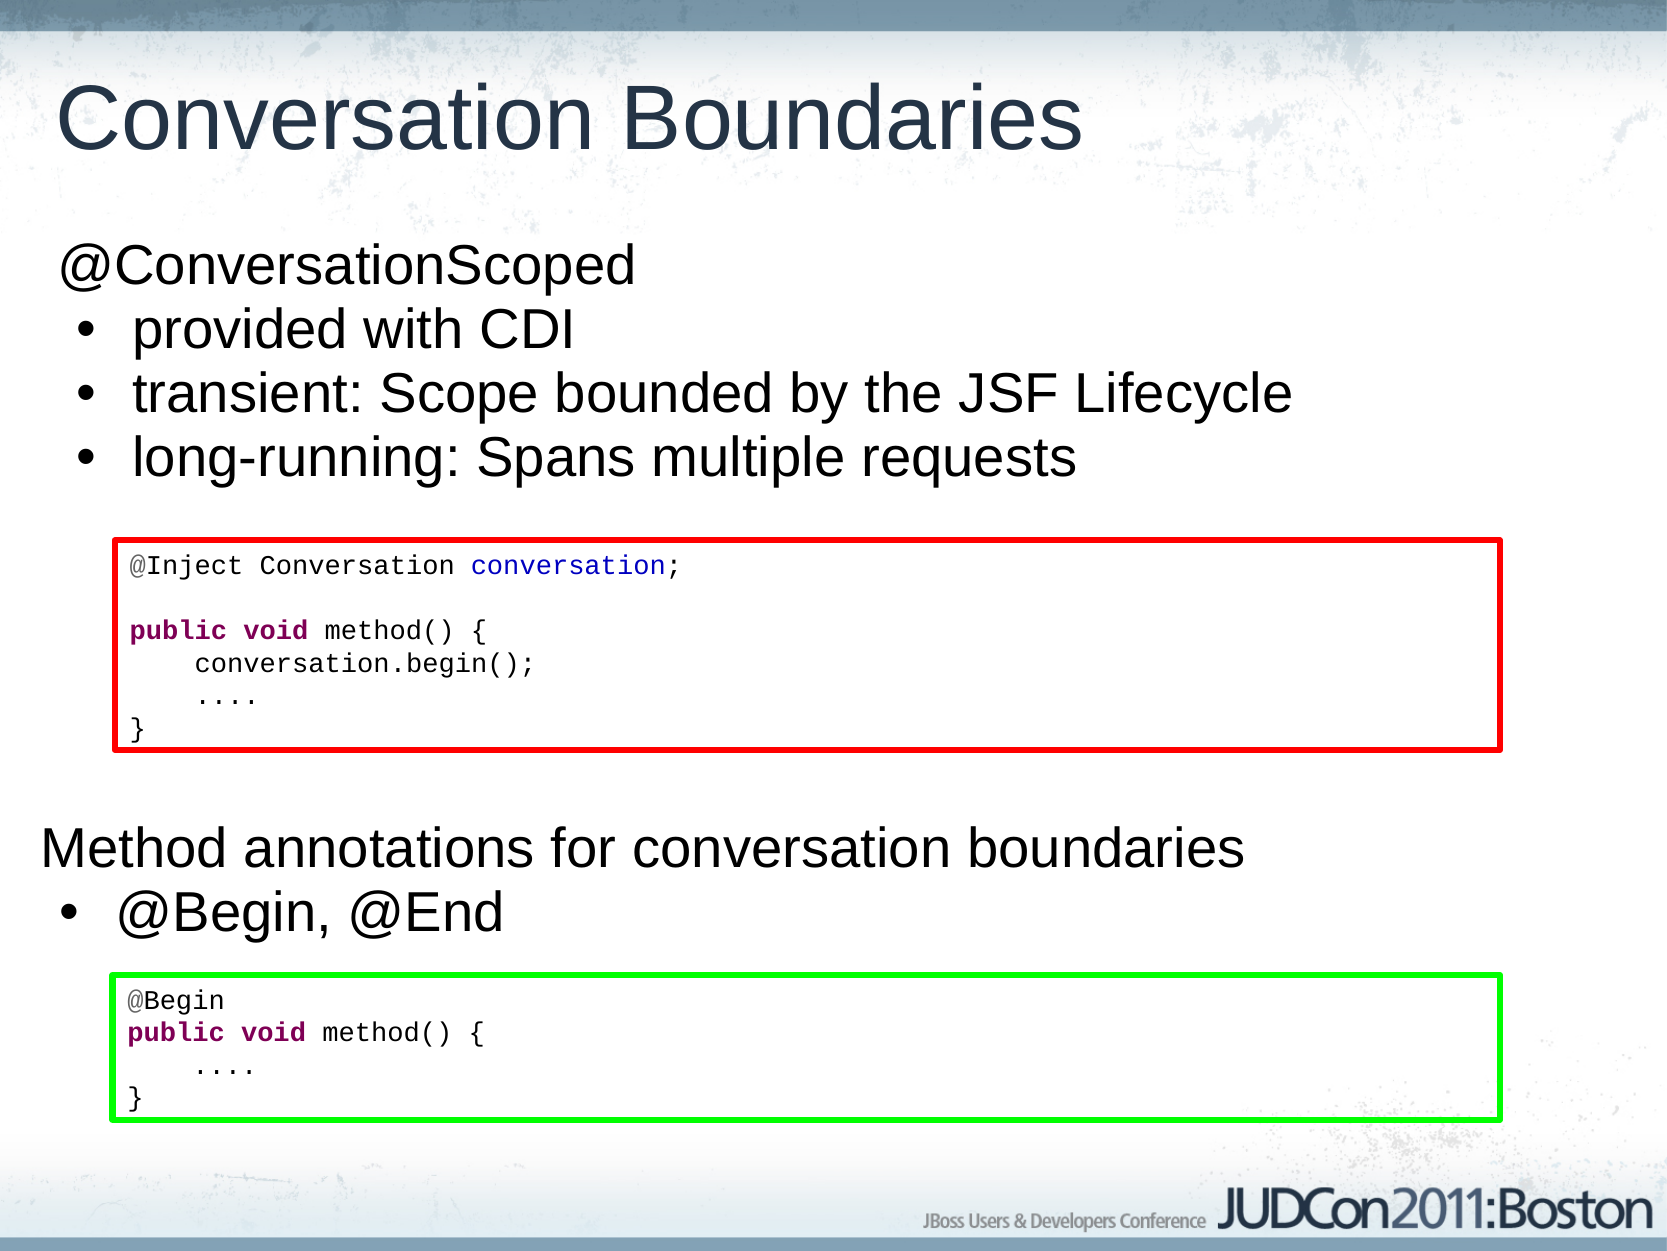

# Conversation Boundaries
@ConversationScoped
provided with CDI
transient: Scope bounded by the JSF Lifecycle
long-running: Spans multiple requests
@Inject Conversation conversation;
public void method() {
 conversation.begin();
    ....
}
Method annotations for conversation boundaries
@Begin, @End
@Begin
public void method() {
    ....
}